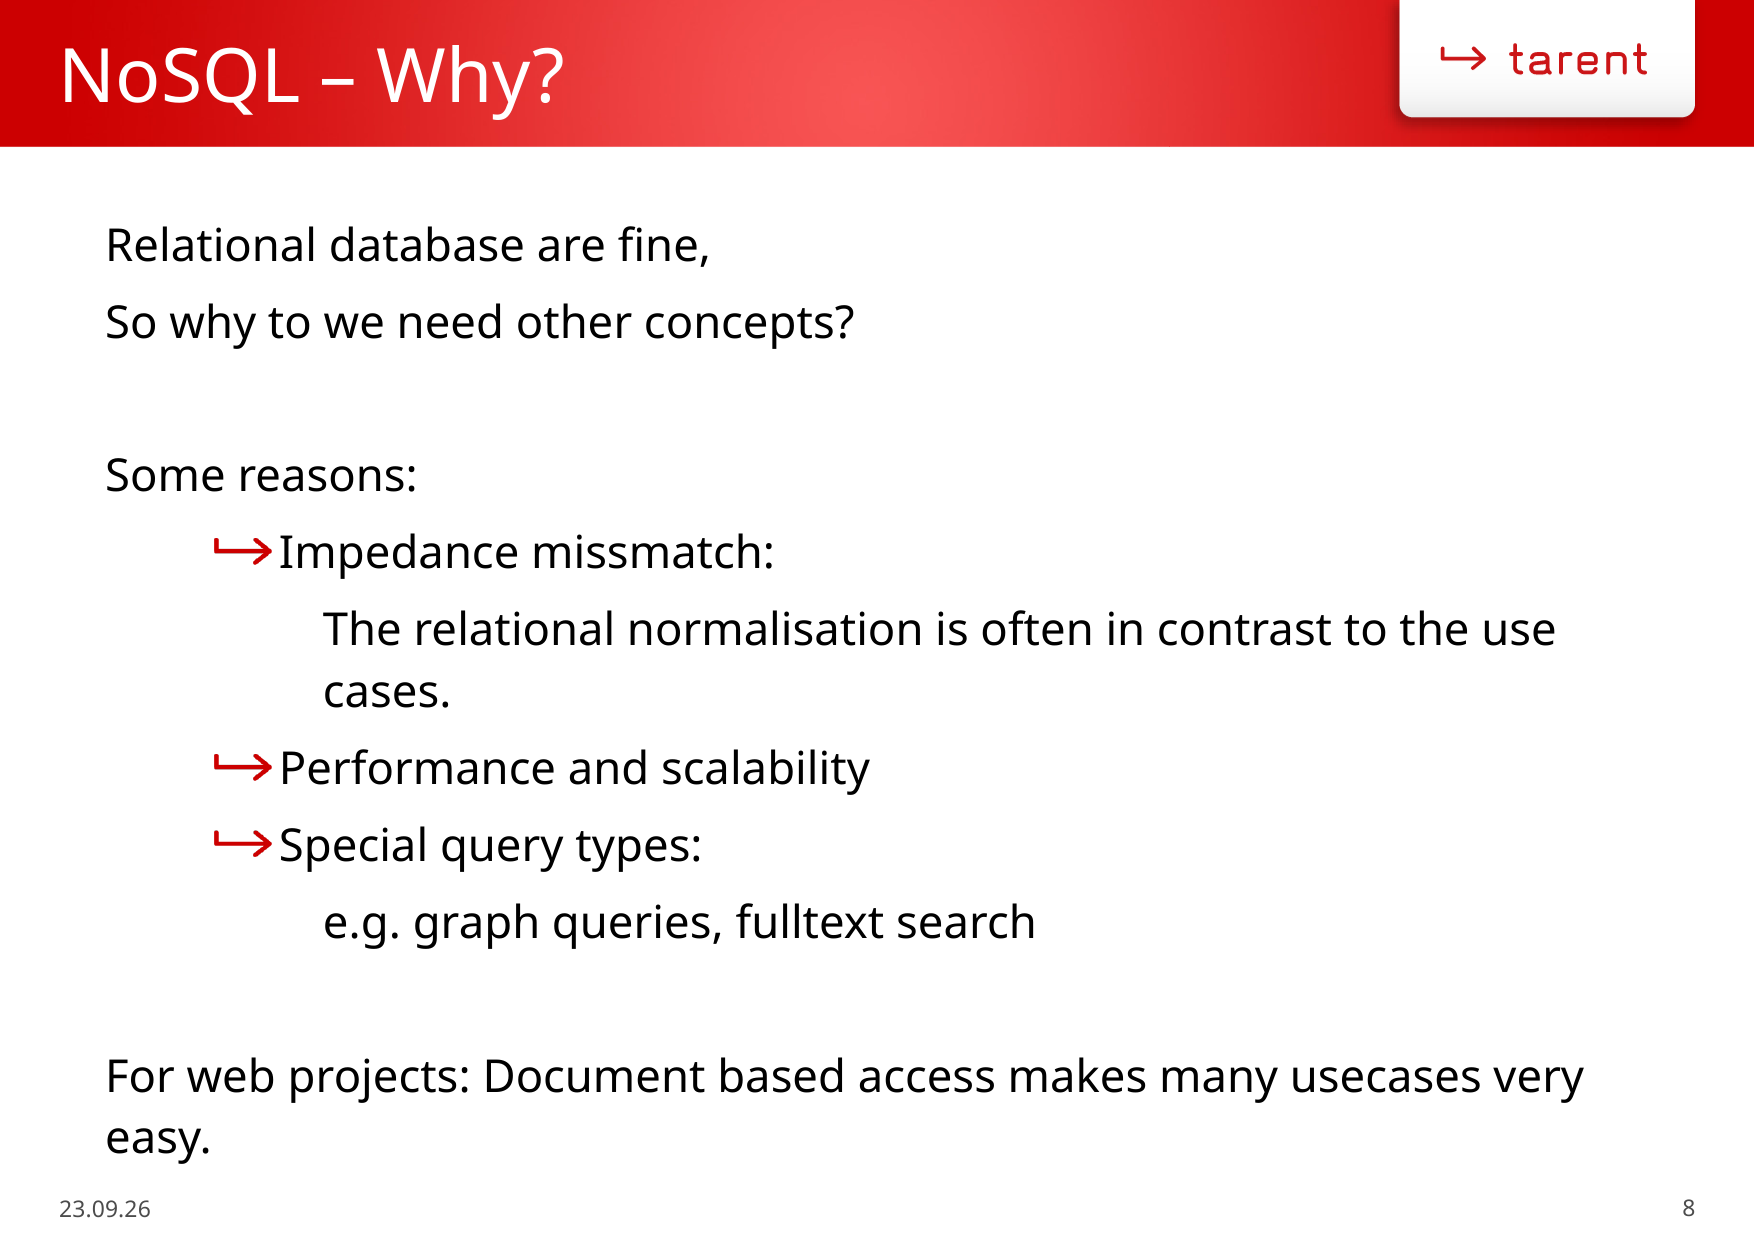

# NoSQL – Why?
Relational database are fine,
So why to we need other concepts?
Some reasons:
 Impedance missmatch:
The relational normalisation is often in contrast to the use cases.
 Performance and scalability
 Special query types:
e.g. graph queries, fulltext search
For web projects: Document based access makes many usecases very easy.